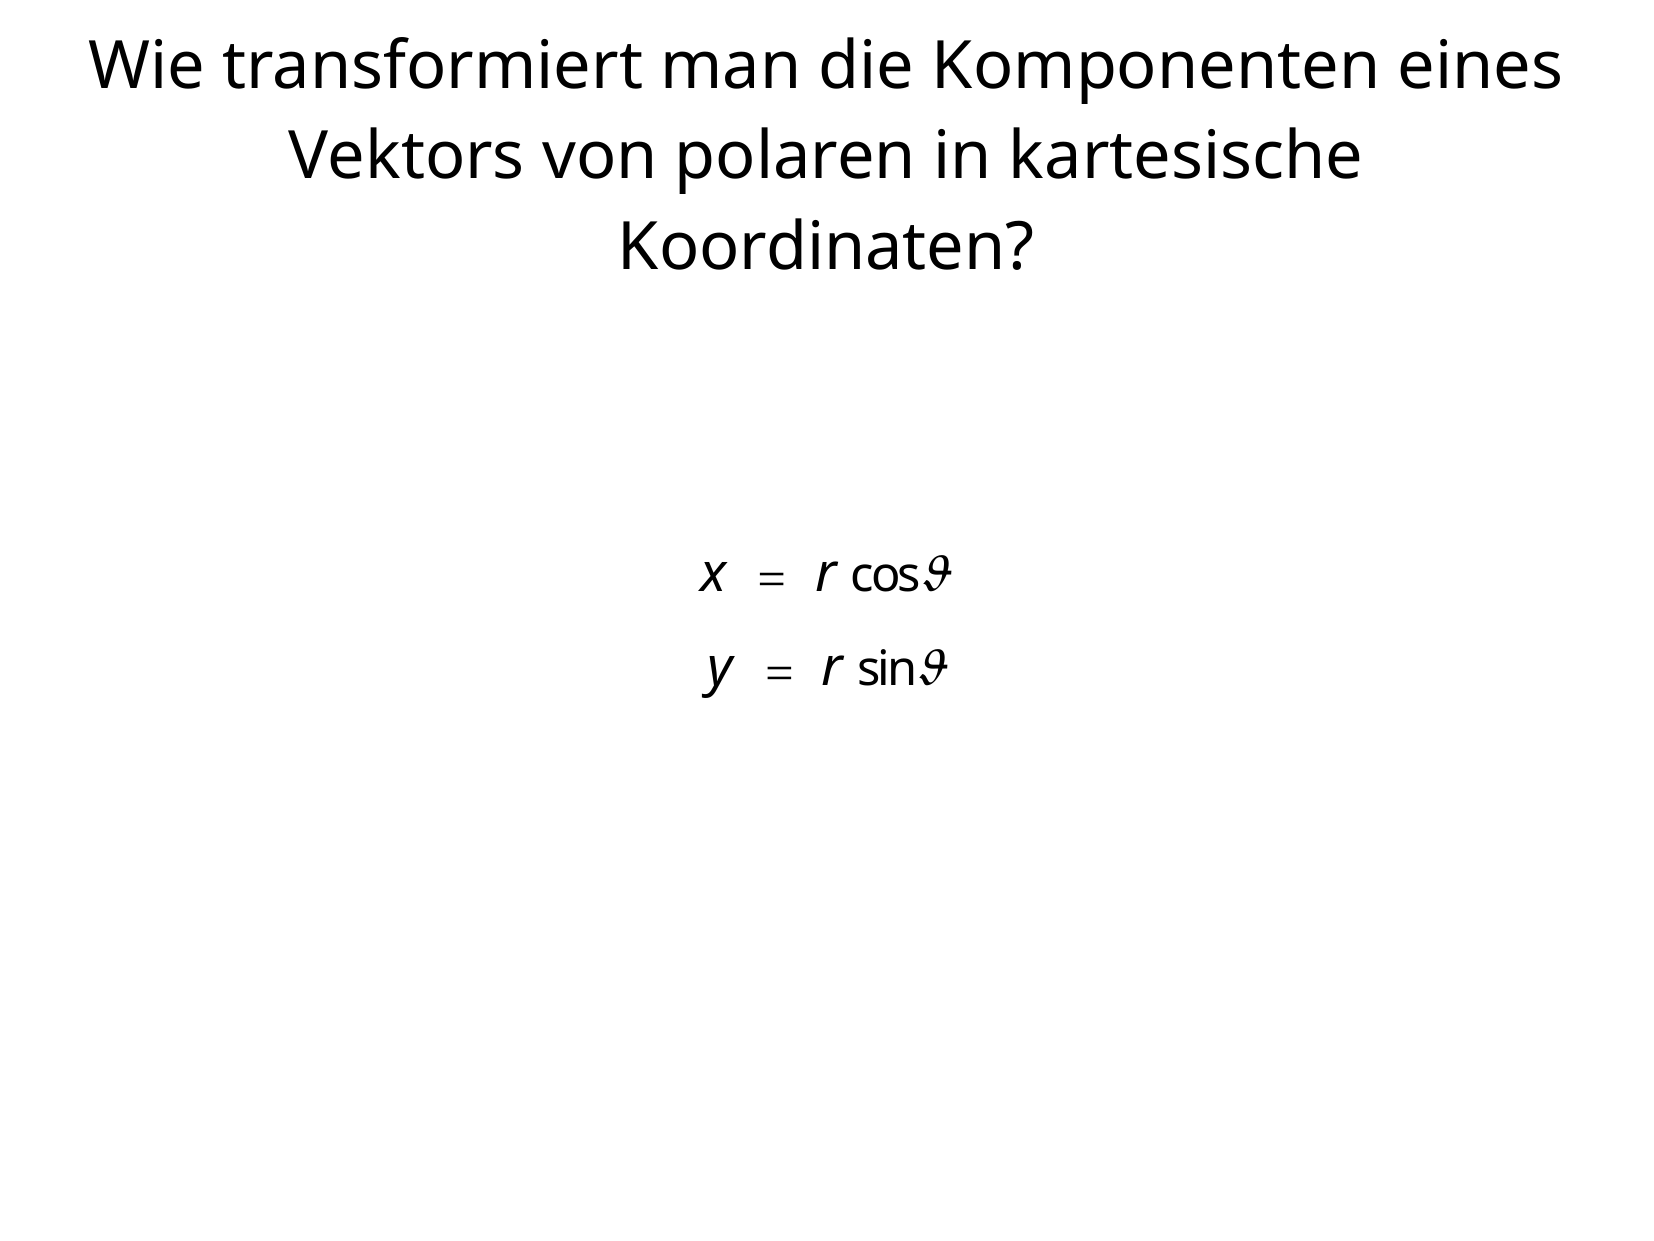

# Wie transformiert man die Komponenten eines Vektors von polaren in kartesische Koordinaten?